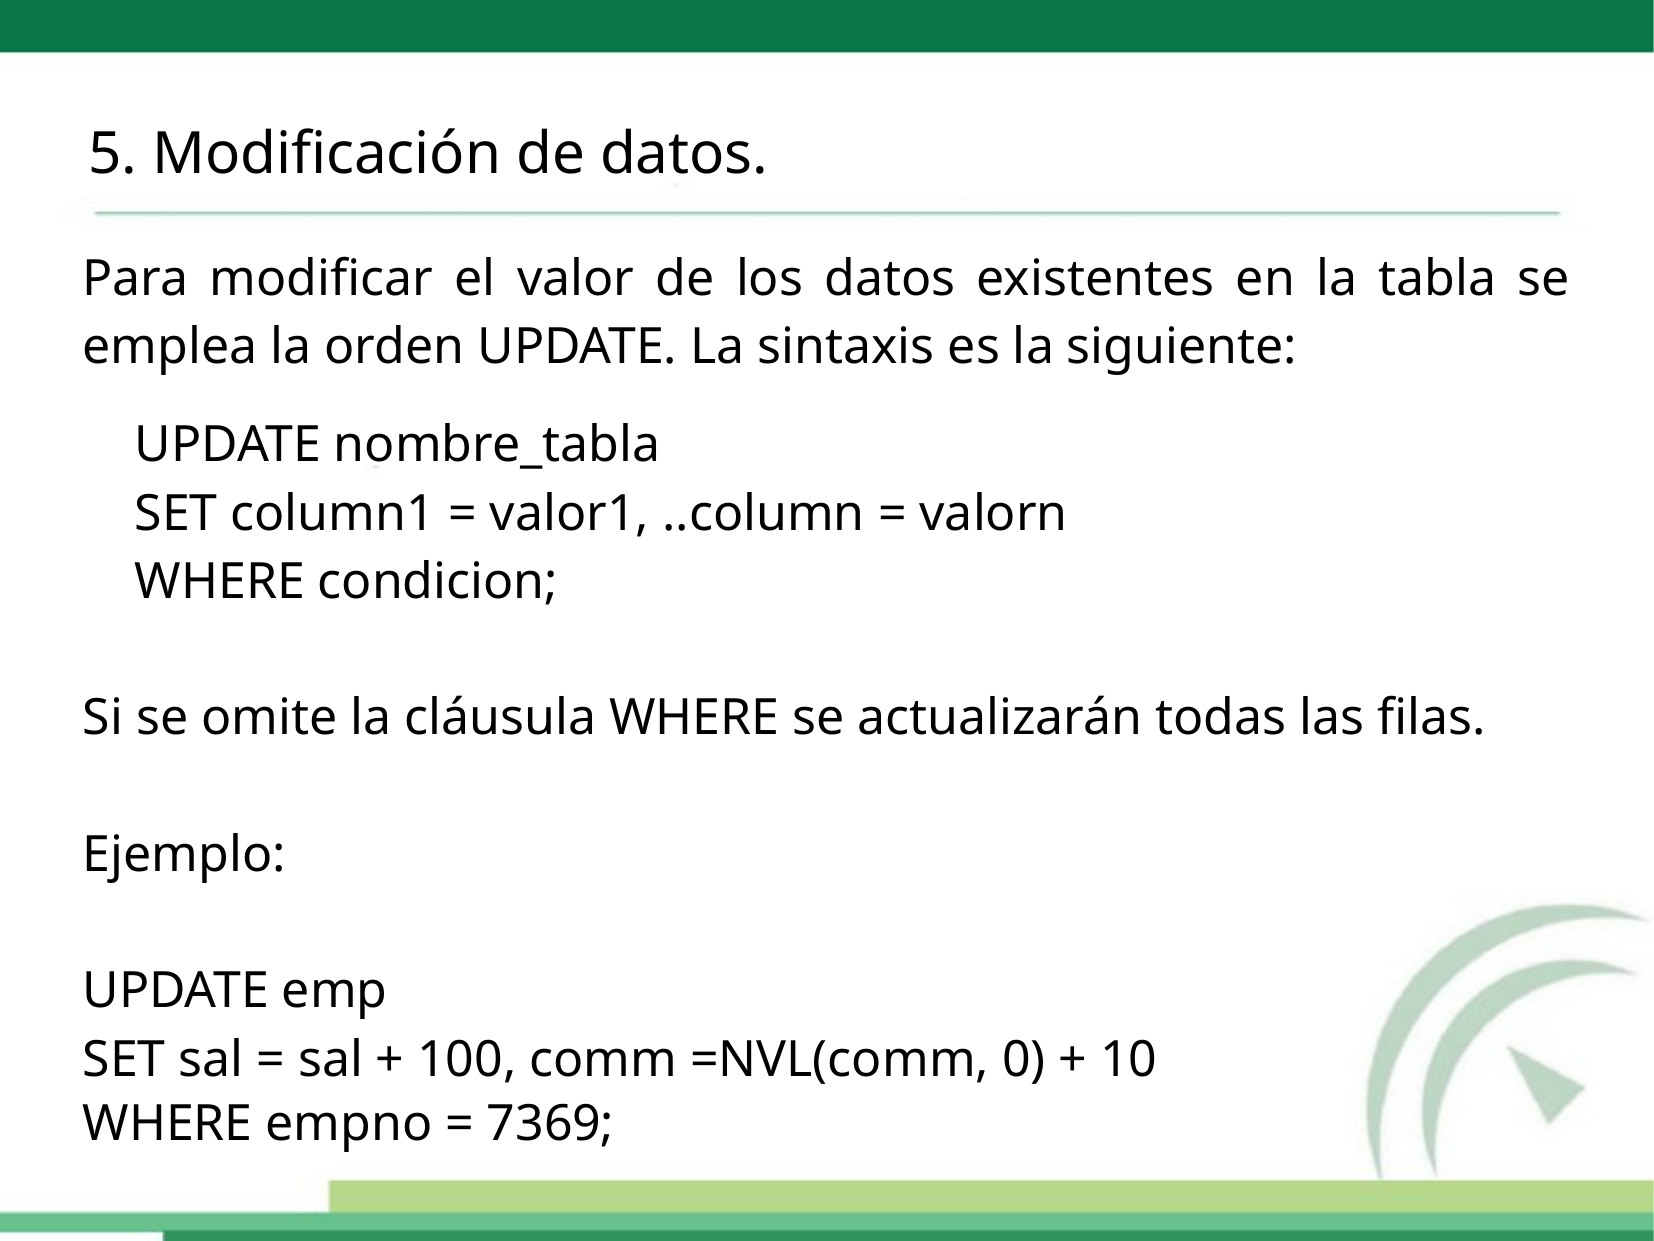

# 5. Modificación de datos.
Para modificar el valor de los datos existentes en la tabla se emplea la orden UPDATE. La sintaxis es la siguiente:
 UPDATE nombre_tabla
 SET column1 = valor1, ..column = valorn
 WHERE condicion;
Si se omite la cláusula WHERE se actualizarán todas las filas.
Ejemplo:
UPDATE emp
SET sal = sal + 100, comm =NVL(comm, 0) + 10
WHERE empno = 7369;